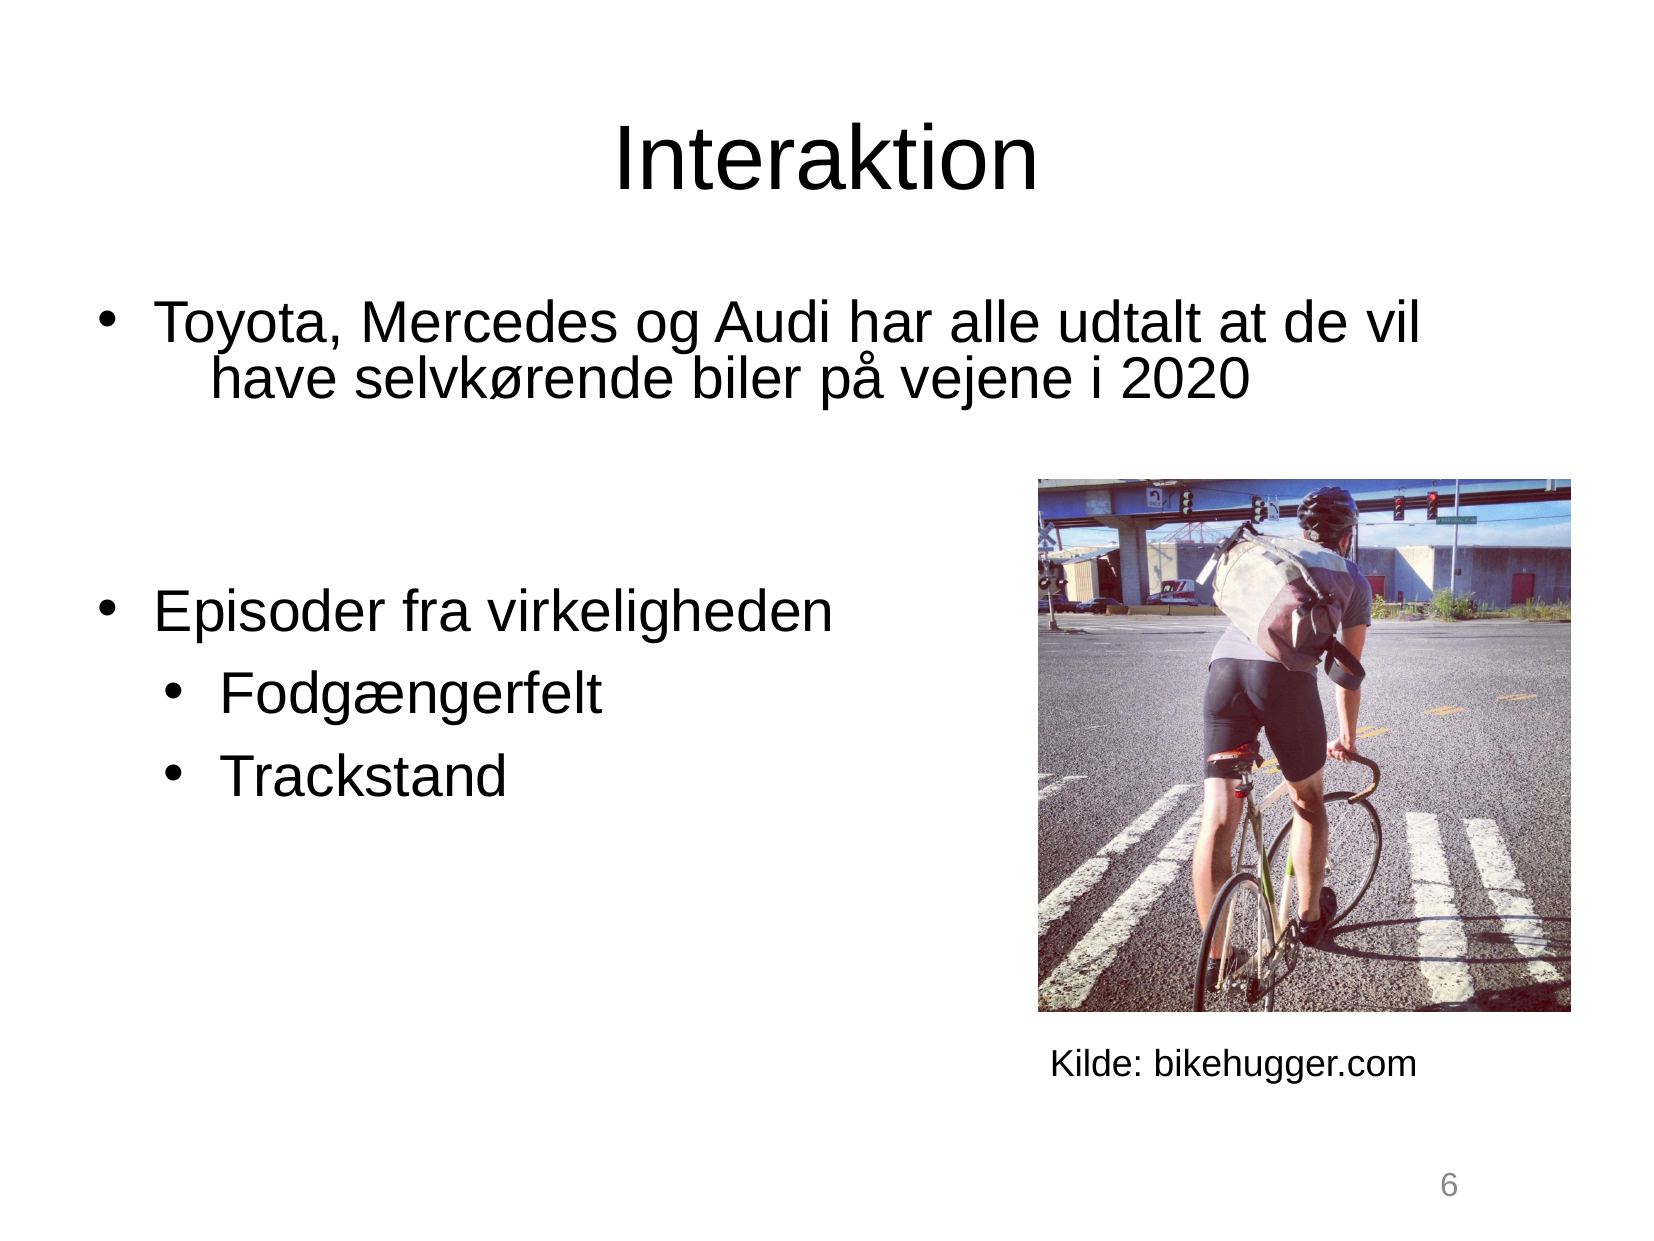

# Interaktion
Toyota, Mercedes og Audi har alle udtalt at de vil have selvkørende biler på vejene i 2020
Episoder fra virkeligheden
Fodgængerfelt
Trackstand
Kilde: bikehugger.com